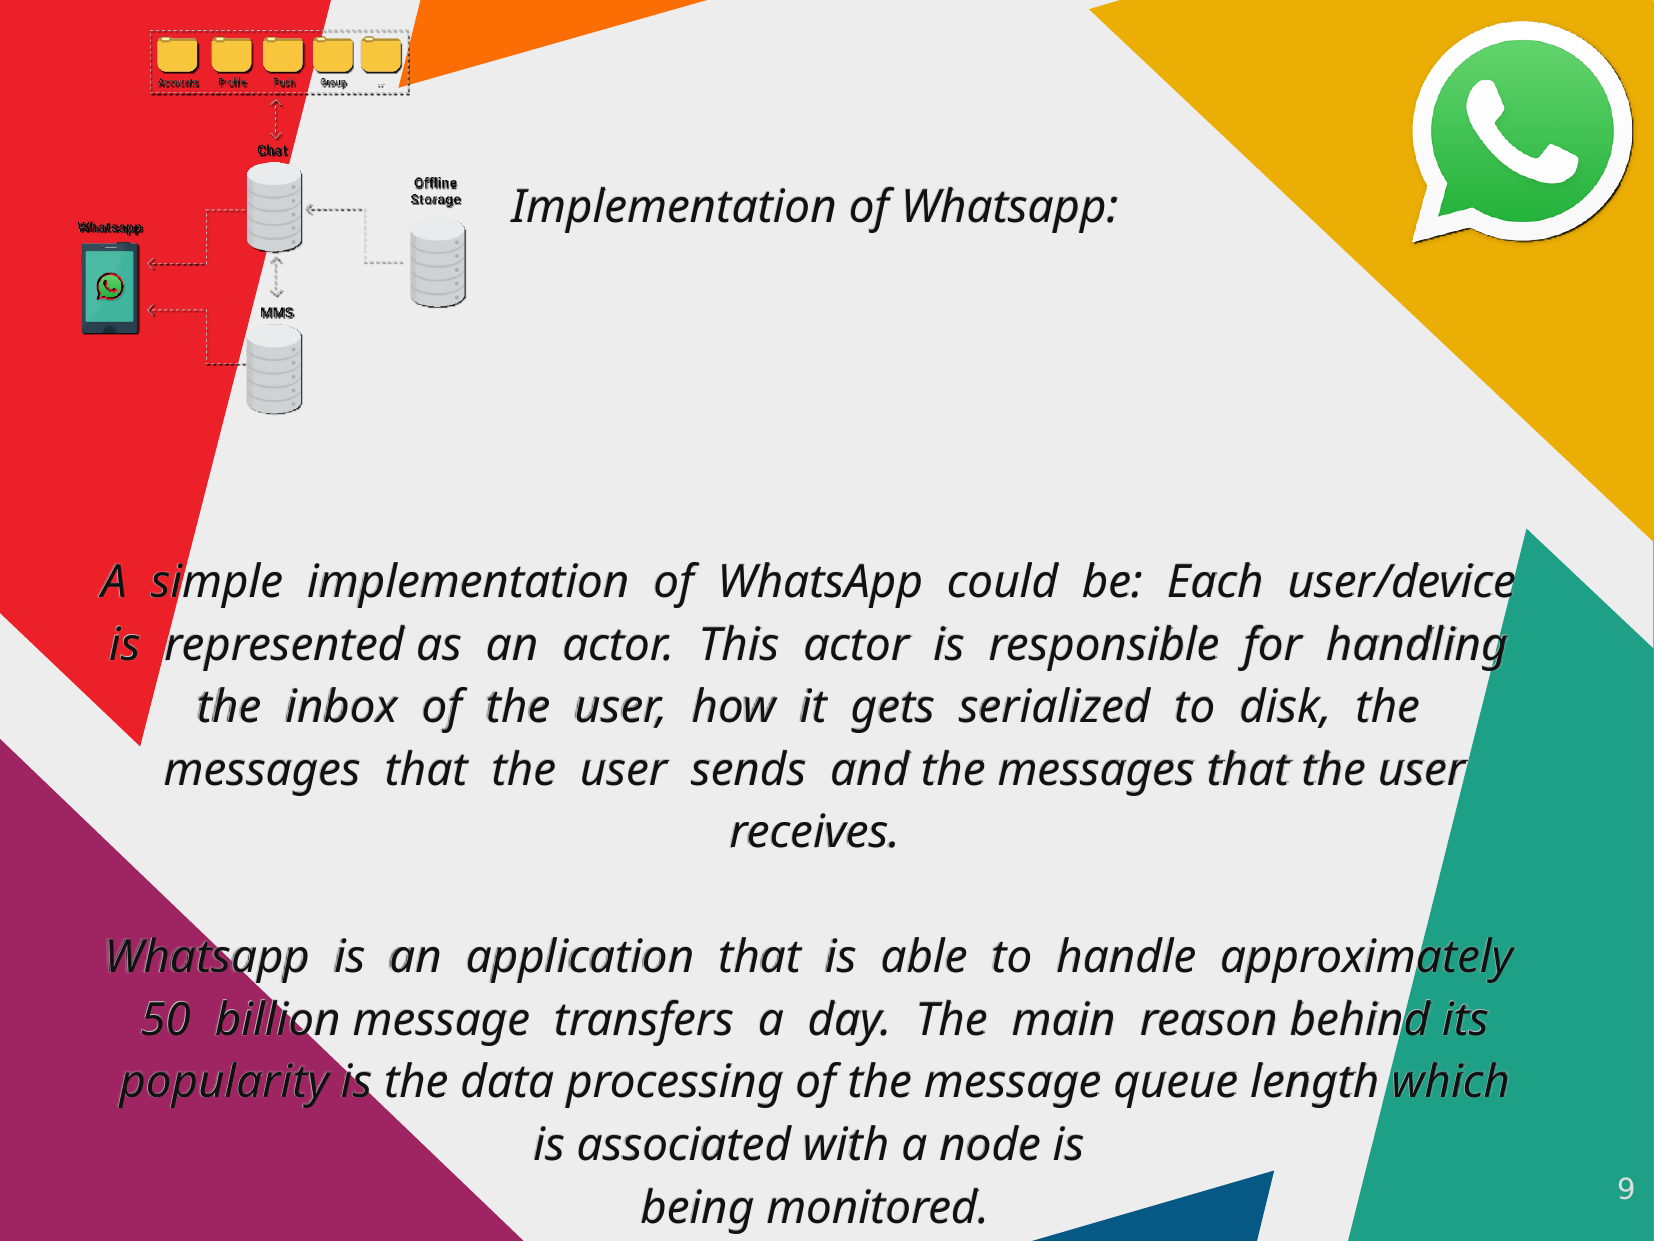

Implementation of Whatsapp:
A simple implementation of WhatsApp could be: Each user/device is represented as an actor. This actor is responsible for handling the inbox of the user, how it gets serialized to disk, the messages that the user sends and the messages that the user receives.
Whatsapp is an application that is able to handle approximately 50 billion message transfers a day. The main reason behind its popularity is the data processing of the message queue length which is associated with a node is
being monitored.
WhatsApp utilizes XMPP protocol where the queue is maintained and the messages will wait till the queue message is received by the receiver node. The Notifications is received by the sender when the message is received by the receiver. After the delivery of the messages , the messages are immediately removed
from the server.
9